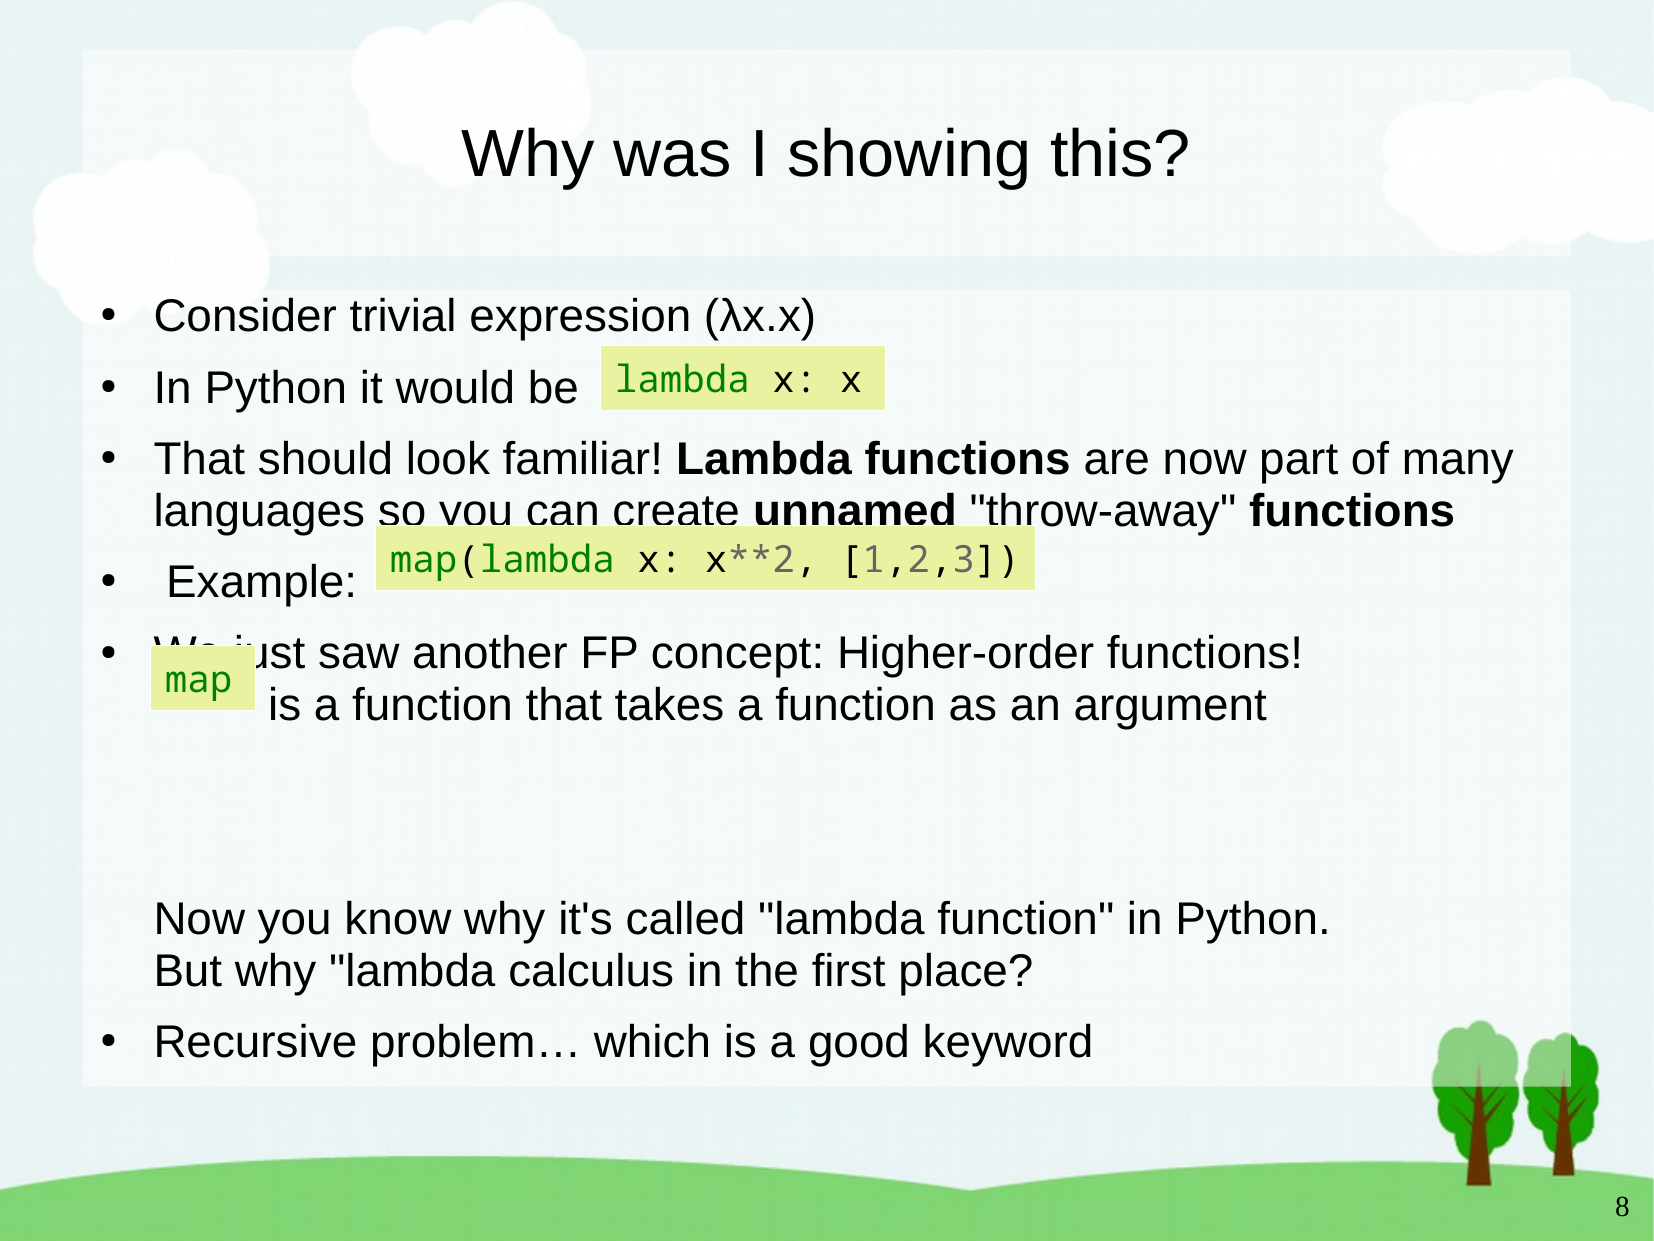

# Why was I showing this?
Consider trivial expression (λx.x)
In Python it would be
That should look familiar! Lambda functions are now part of many languages so you can create unnamed "throw-away" functions
 Example:
We just saw another FP concept: Higher-order functions!
 is a function that takes a function as an argument
Now you know why it's called "lambda function" in Python.
But why "lambda calculus in the first place?
Recursive problem… which is a good keyword
lambda x: x
map(lambda x: x**2, [1,2,3])
map
8